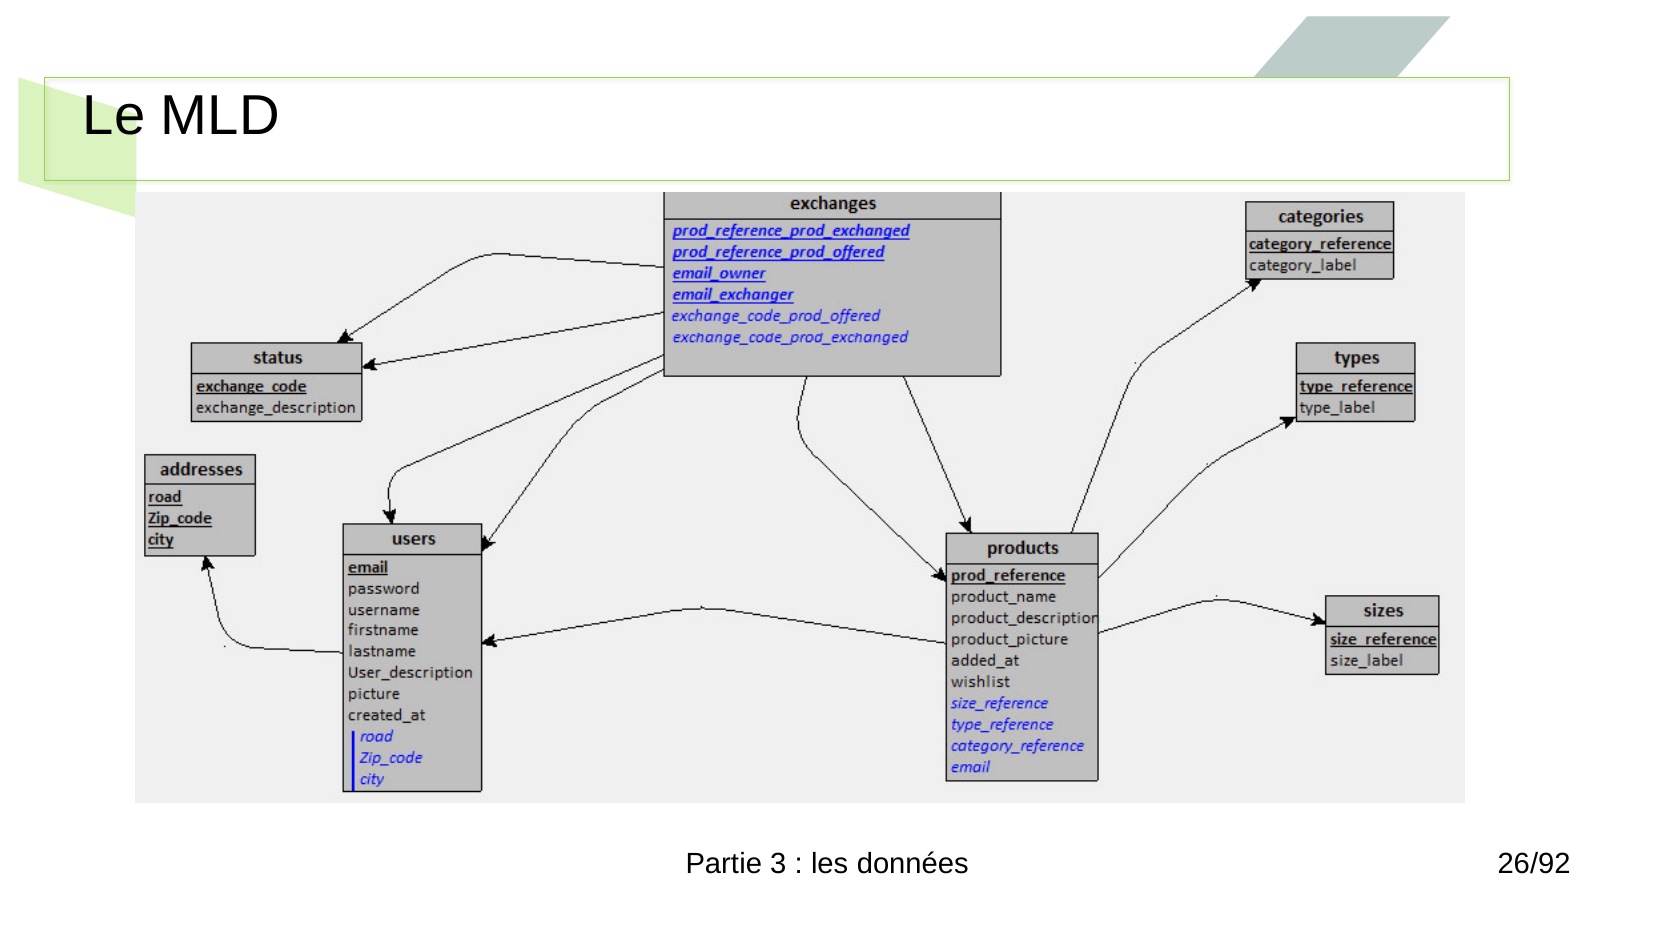

# Le MLD
Partie 3 : les données
26